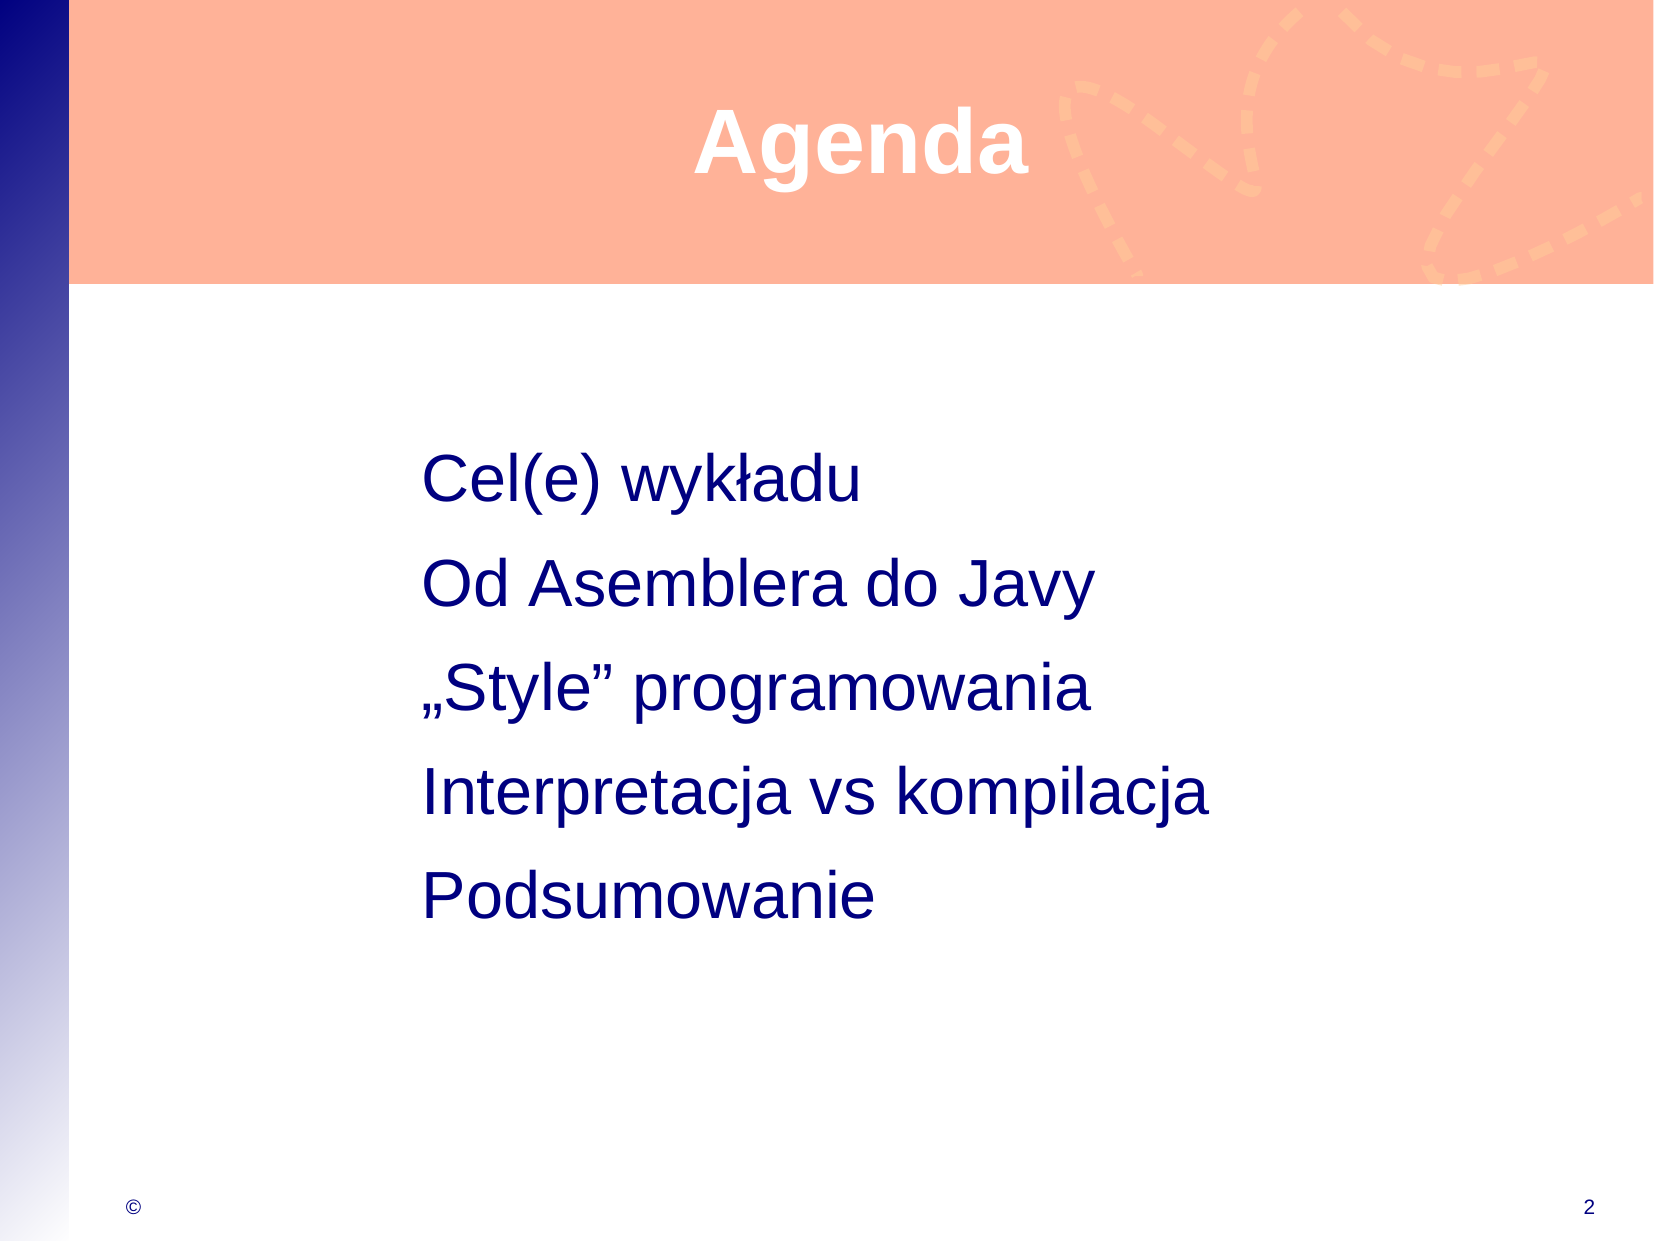

# Agenda
Cel(e) wykładu
Od Asemblera do Javy
„Style” programowania
Interpretacja vs kompilacja
Podsumowanie